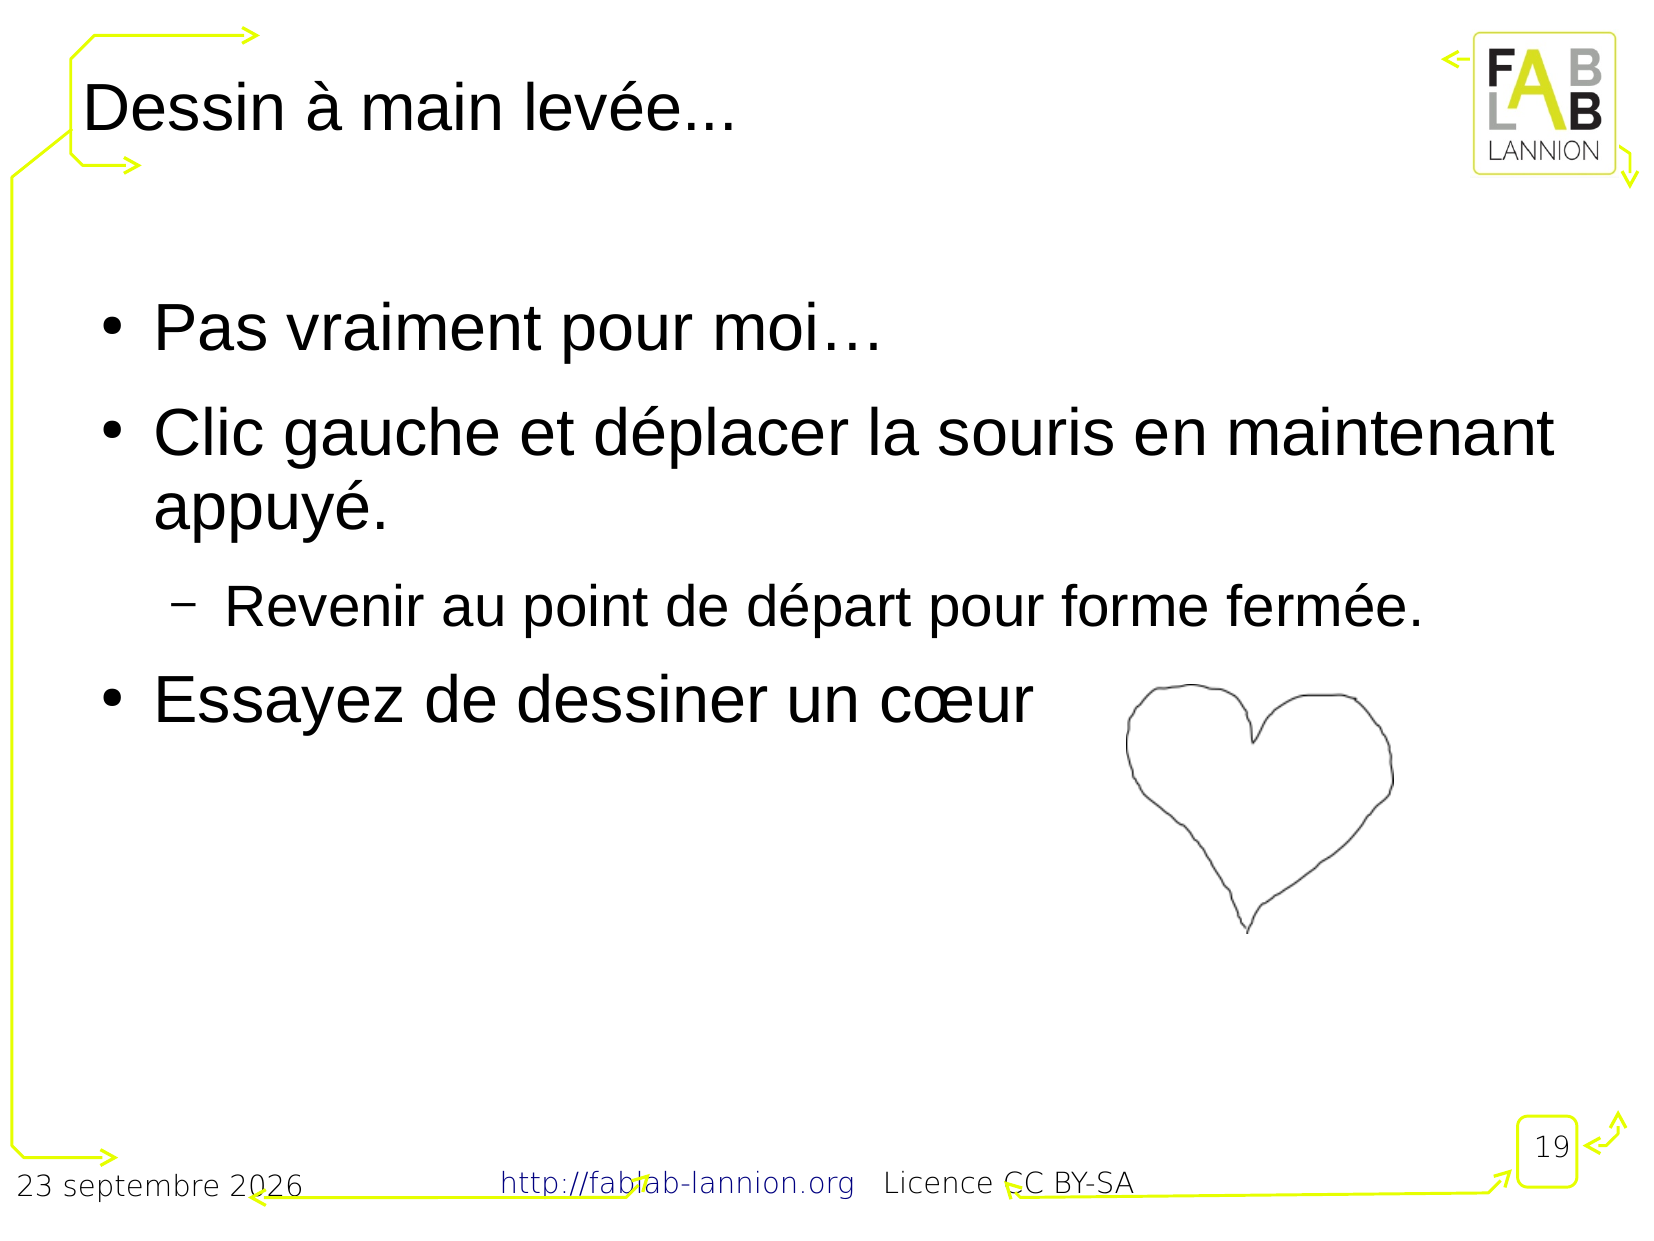

# Dessin à main levée...
Pas vraiment pour moi…
Clic gauche et déplacer la souris en maintenant appuyé.
Revenir au point de départ pour forme fermée.
Essayez de dessiner un cœur
19